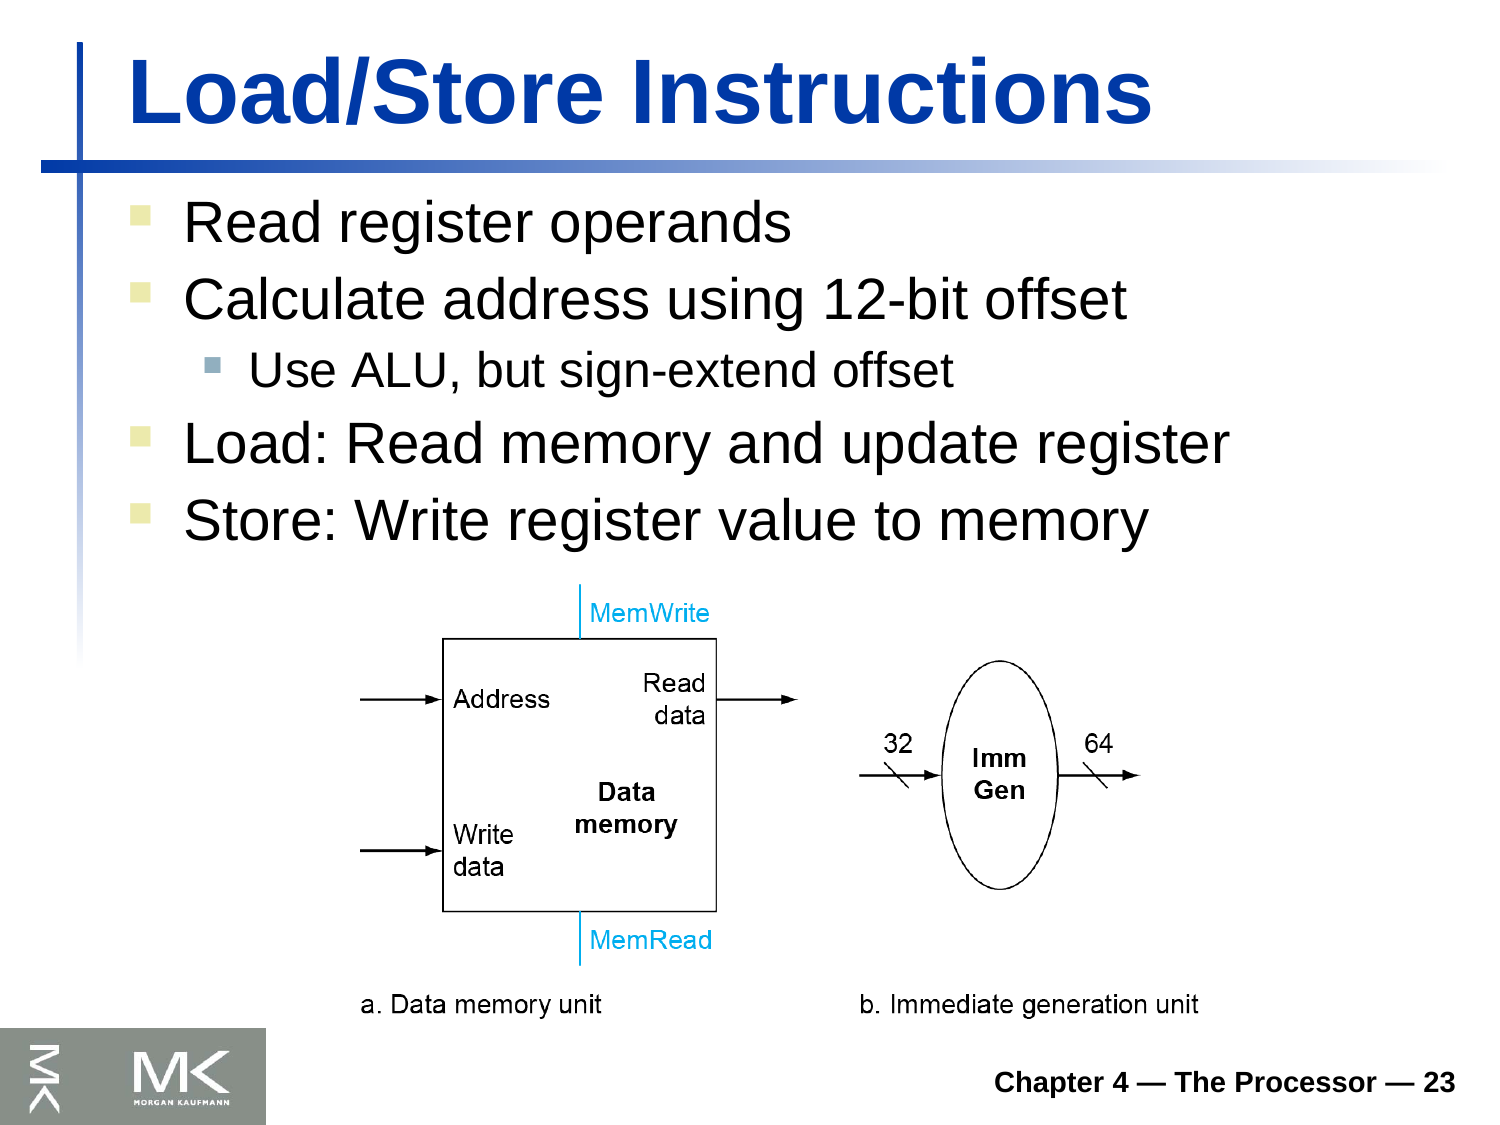

# Load/Store Instructions
Read register operands
Calculate address using 12-bit offset
Use ALU, but sign-extend offset
Load: Read memory and update register
Store: Write register value to memory
Chapter 4 — The Processor —